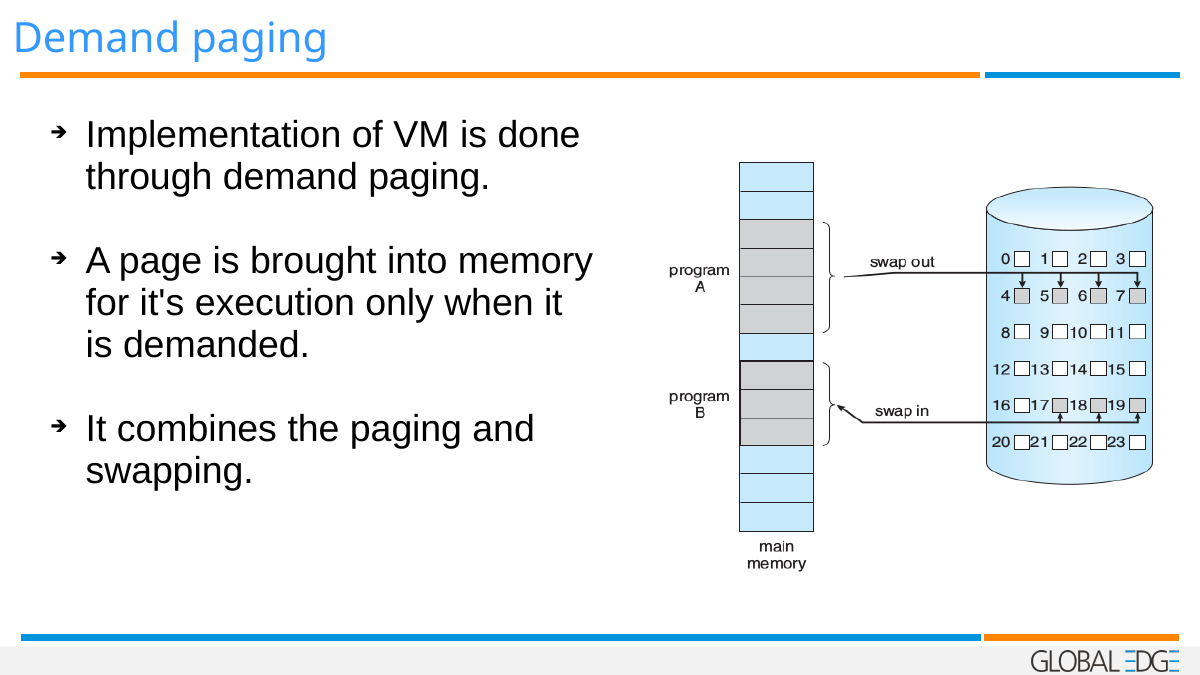

# Demand paging
Implementation of VM is done
through demand paging.
A page is brought into memory
for it's execution only when it
is demanded.
It combines the paging and
swapping.